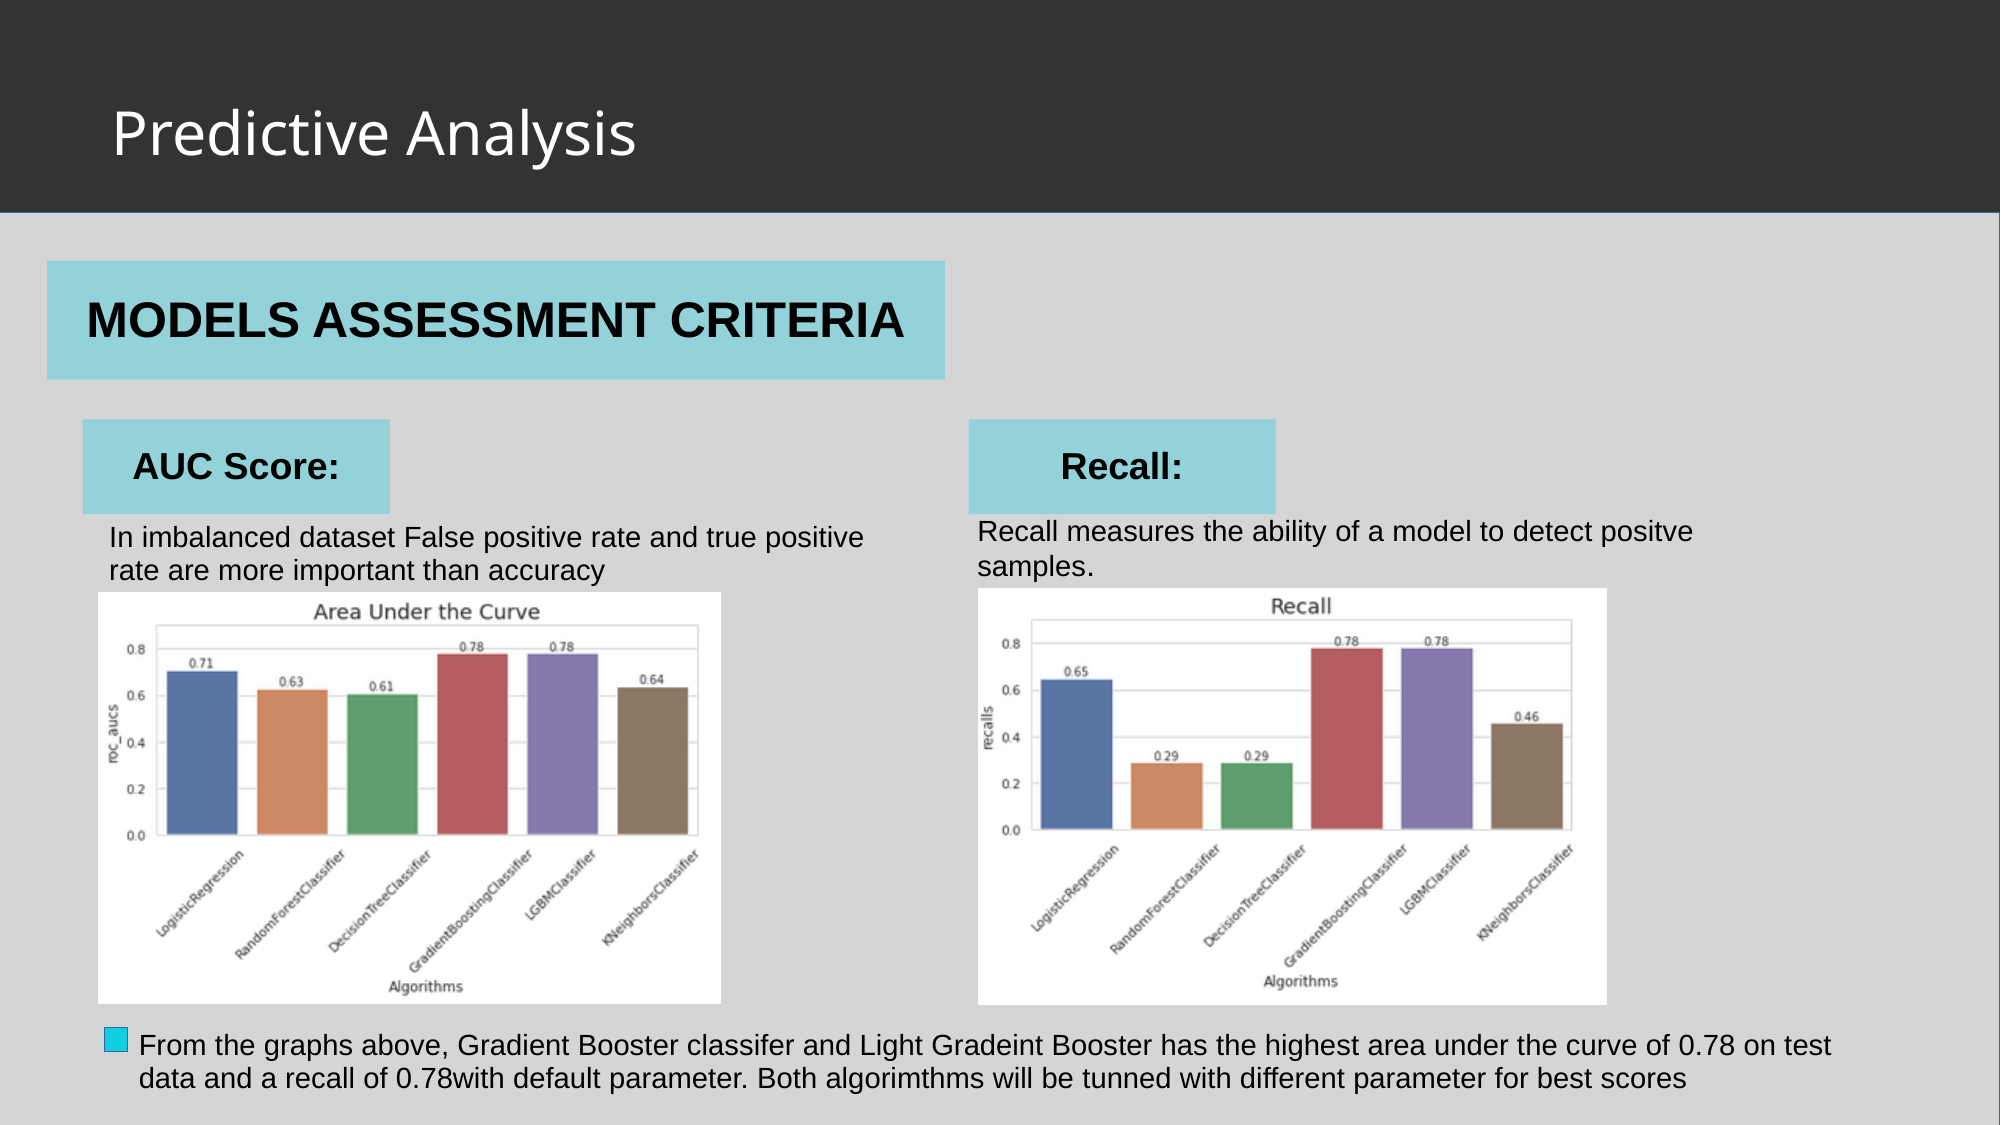

MODELS ASSESSMENT CRITERIA
Predictive Analysis
AUC Score:
Recall:
Recall measures the ability of a model to detect positve samples.
In imbalanced dataset False positive rate and true positive rate are more important than accuracy
From the graphs above, Gradient Booster classifer and Light Gradeint Booster has the highest area under the curve of 0.78 on test data and a recall of 0.78with default parameter. Both algorimthms will be tunned with different parameter for best scores